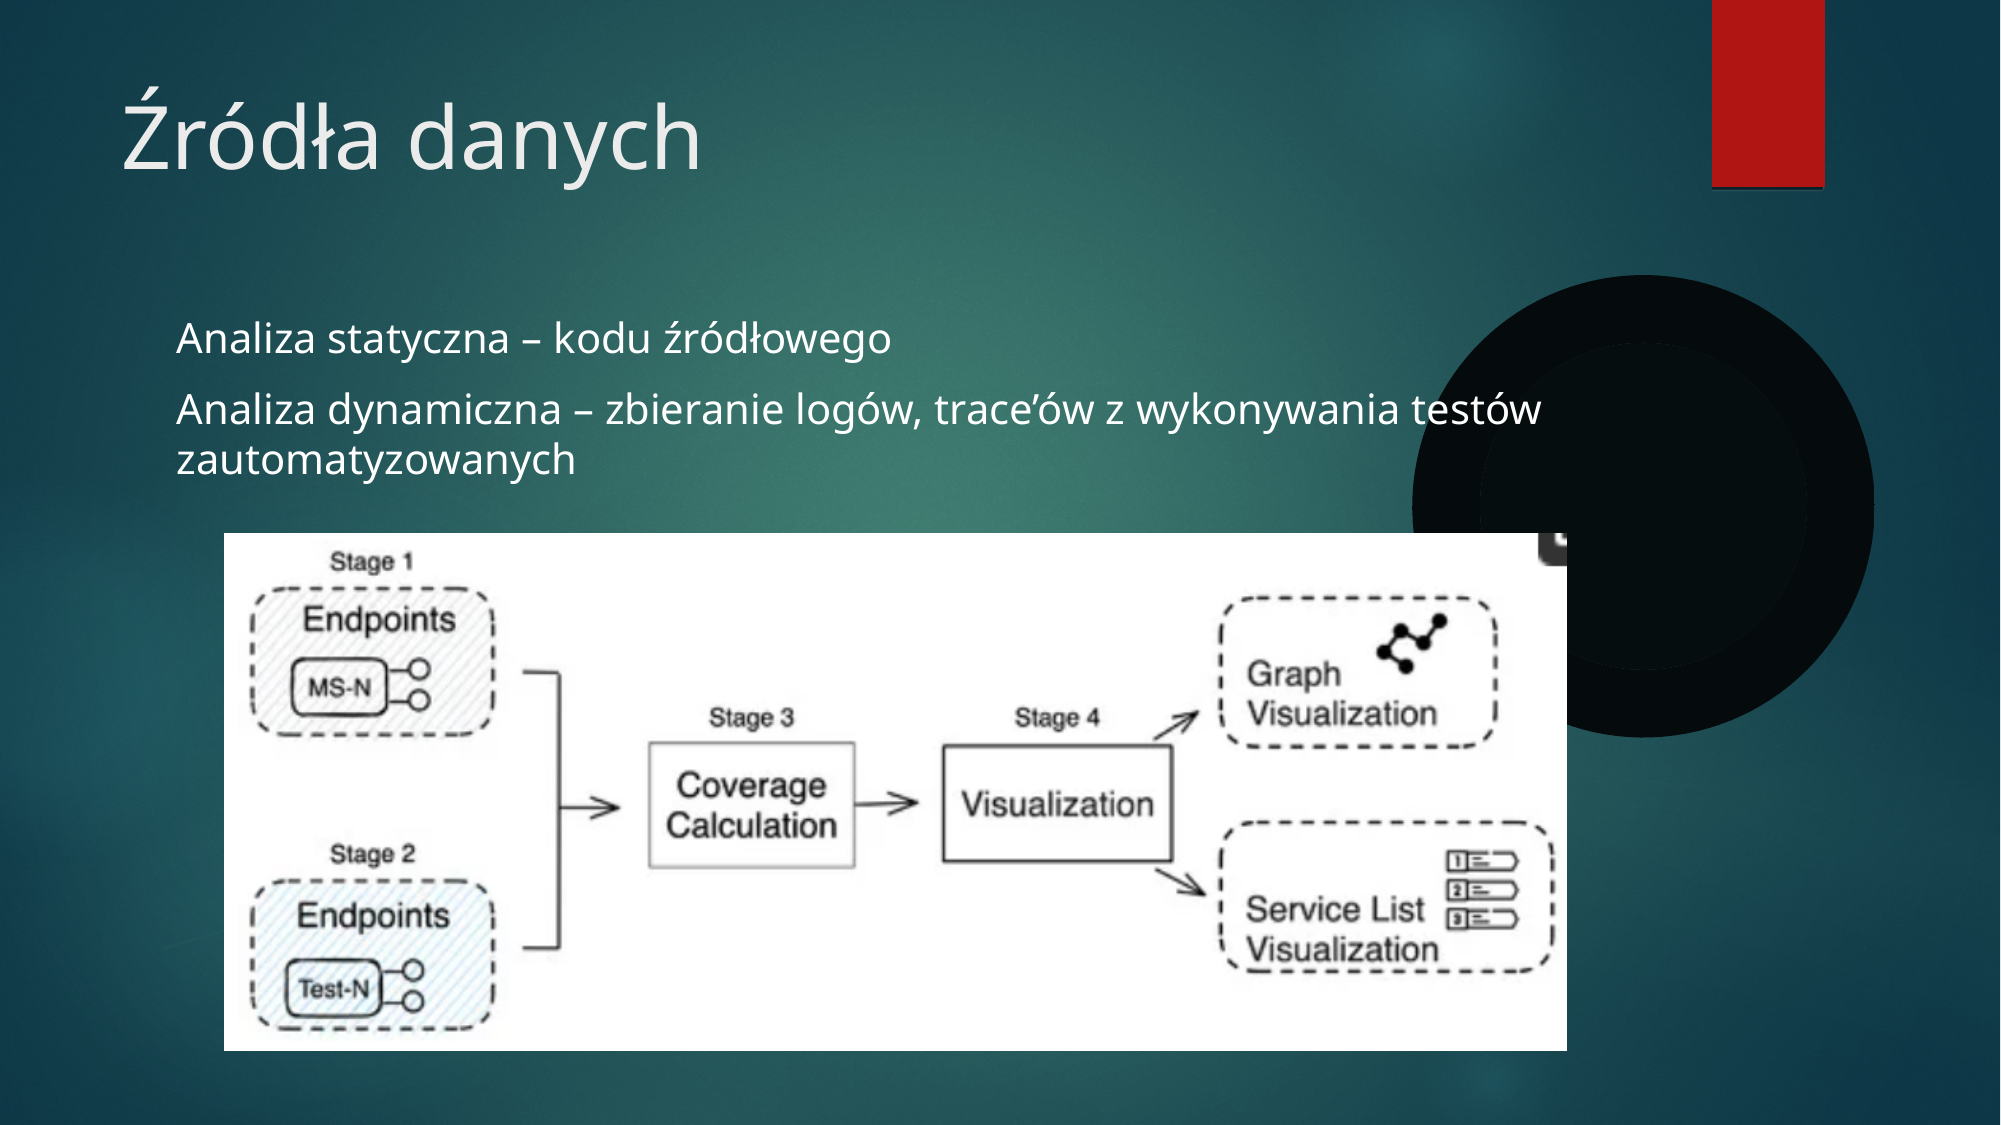

# Źródła danych
Analiza statyczna – kodu źródłowego
Analiza dynamiczna – zbieranie logów, trace’ów z wykonywania testów zautomatyzowanych